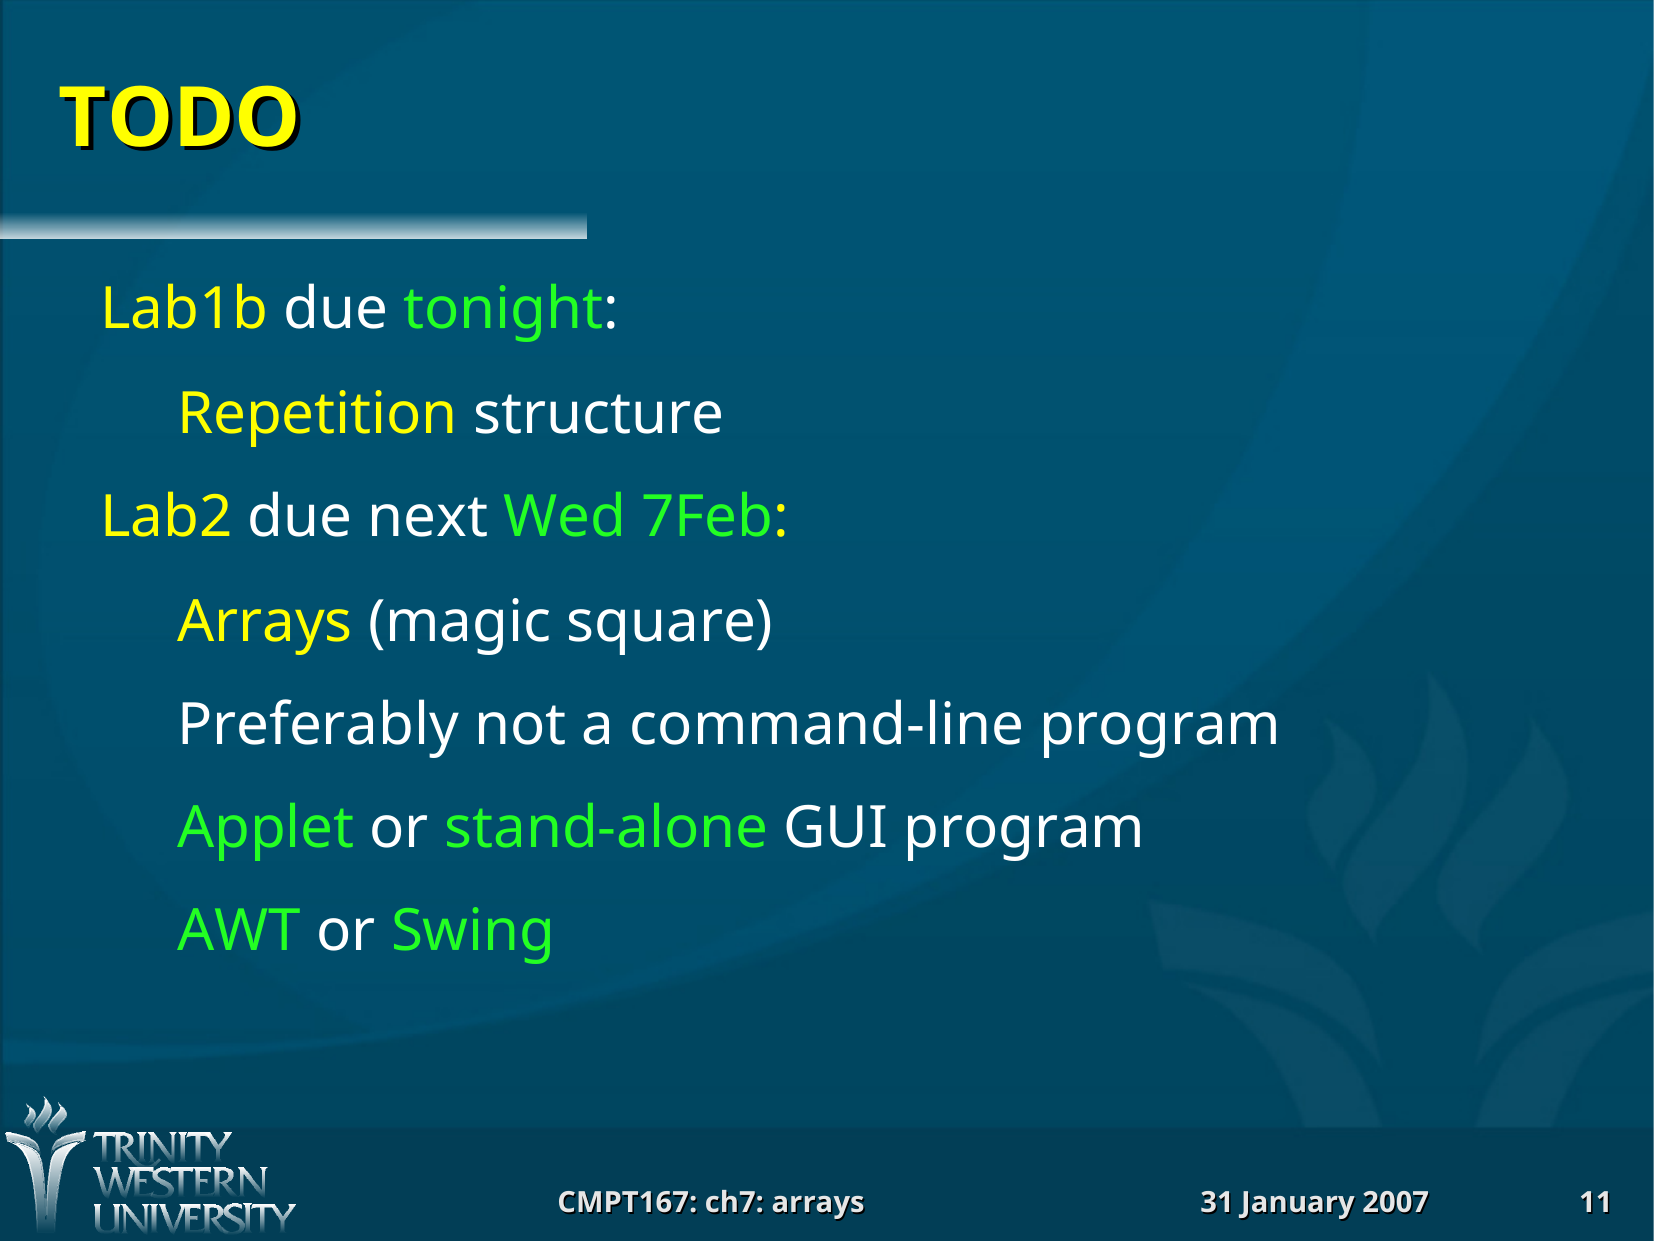

# TODO
Lab1b due tonight:
Repetition structure
Lab2 due next Wed 7Feb:
Arrays (magic square)
Preferably not a command-line program
Applet or stand-alone GUI program
AWT or Swing
CMPT167: ch7: arrays
31 January 2007
11